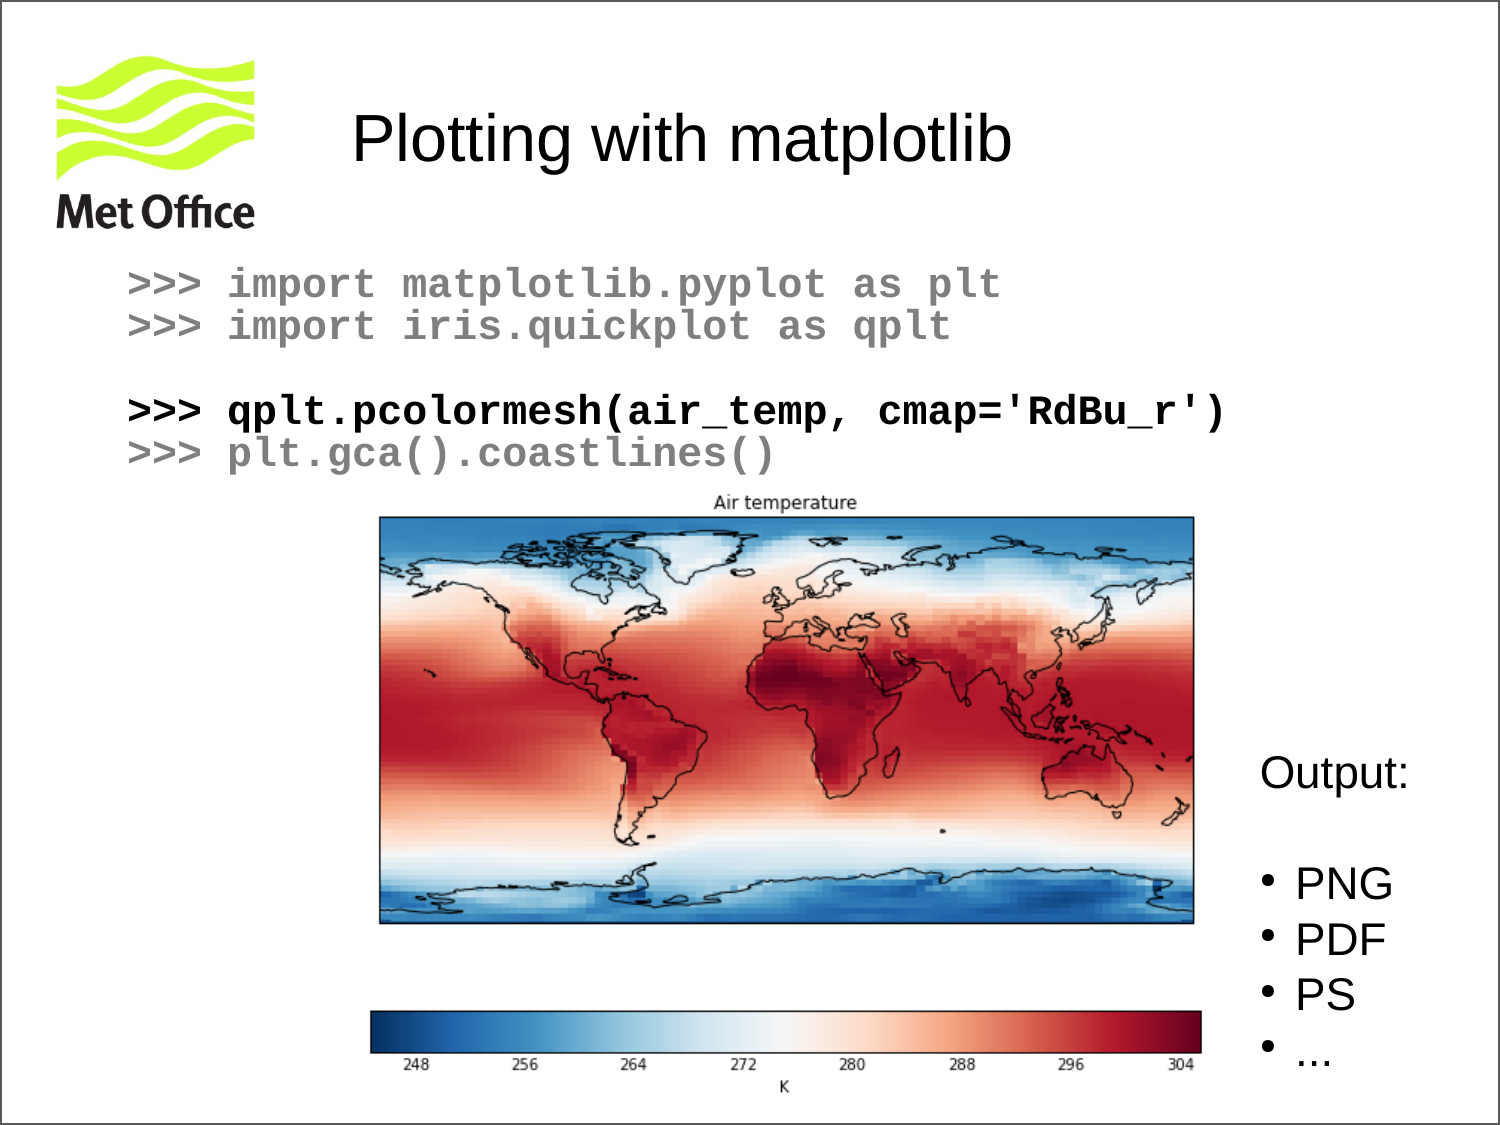

Plotting with matplotlib
>>> import matplotlib.pyplot as plt
>>> import iris.quickplot as qplt
>>> qplt.pcolormesh(air_temp, cmap='RdBu_r')
>>> plt.gca().coastlines()
Output:
PNG
PDF
PS
...